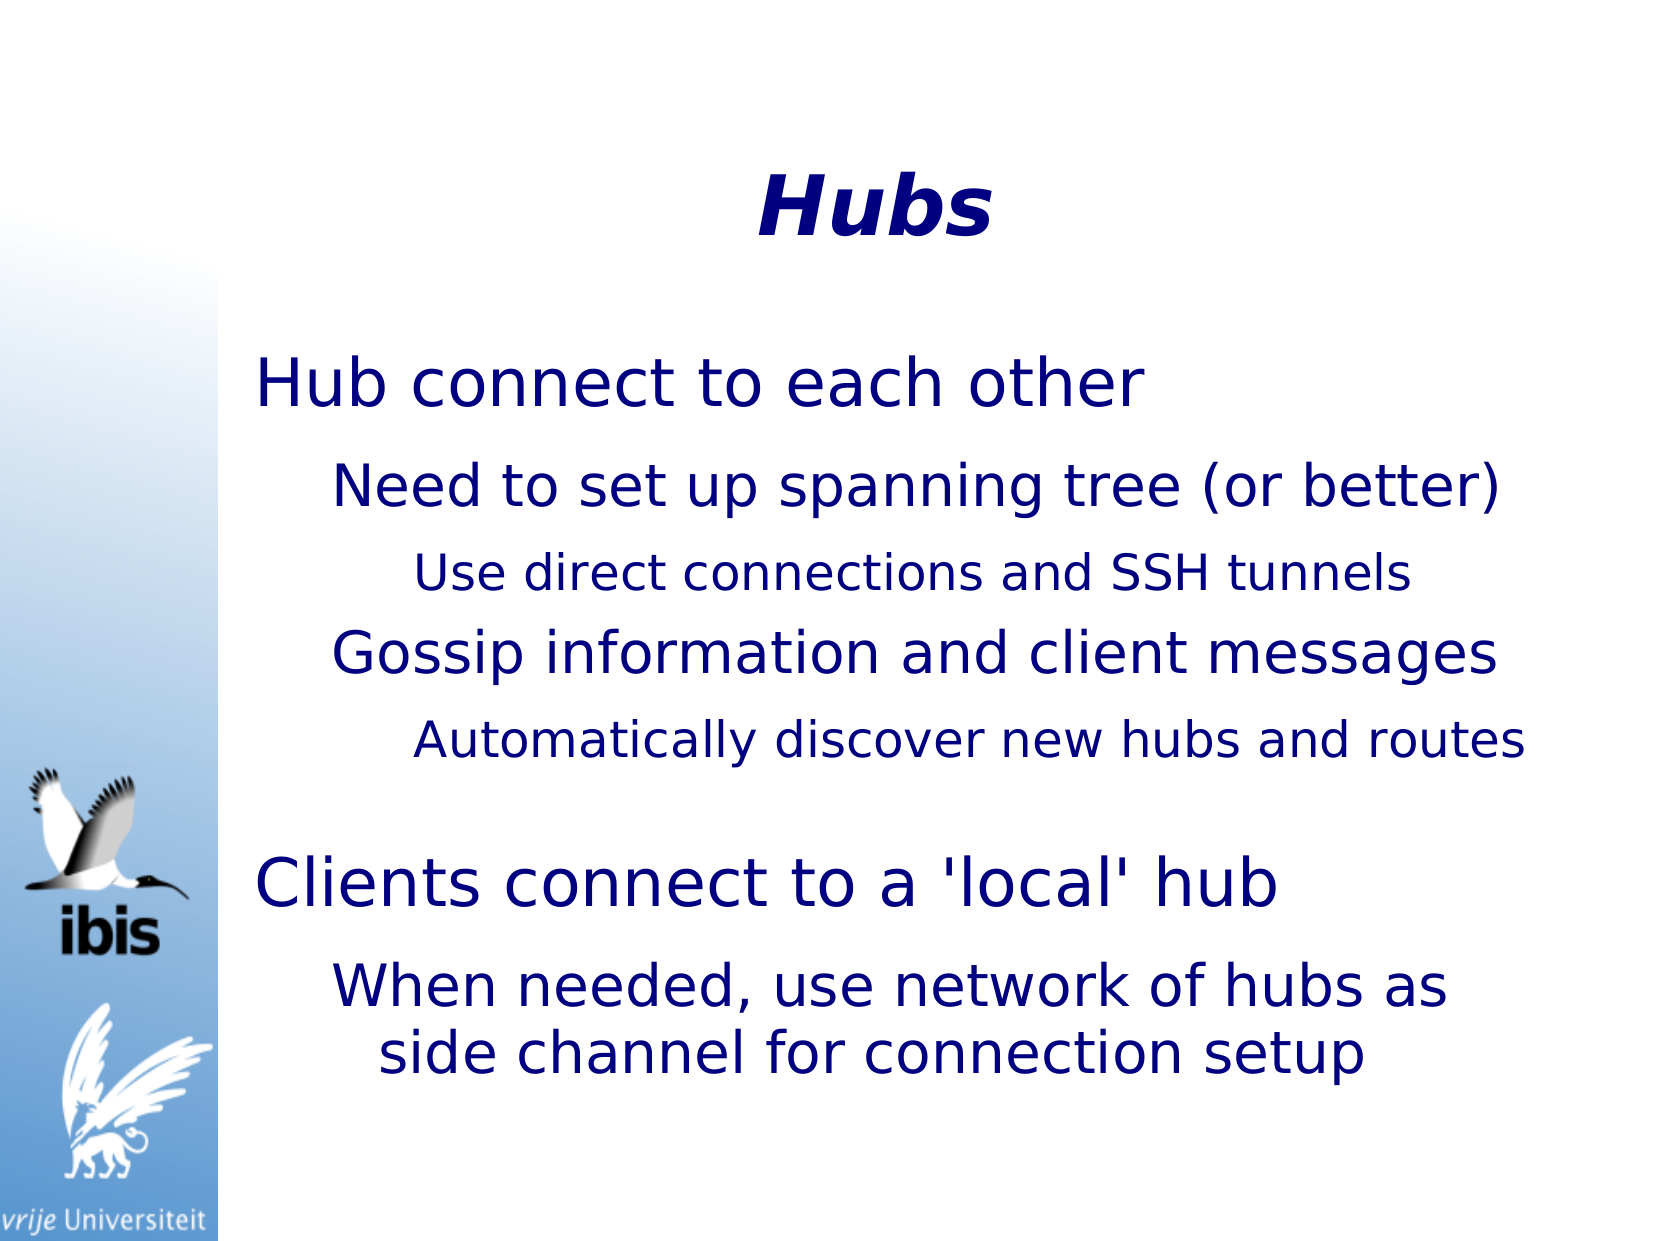

# Hubs
Hub connect to each other
Need to set up spanning tree (or better)
Use direct connections and SSH tunnels
Gossip information and client messages
Automatically discover new hubs and routes
Clients connect to a 'local' hub
When needed, use network of hubs as side channel for connection setup